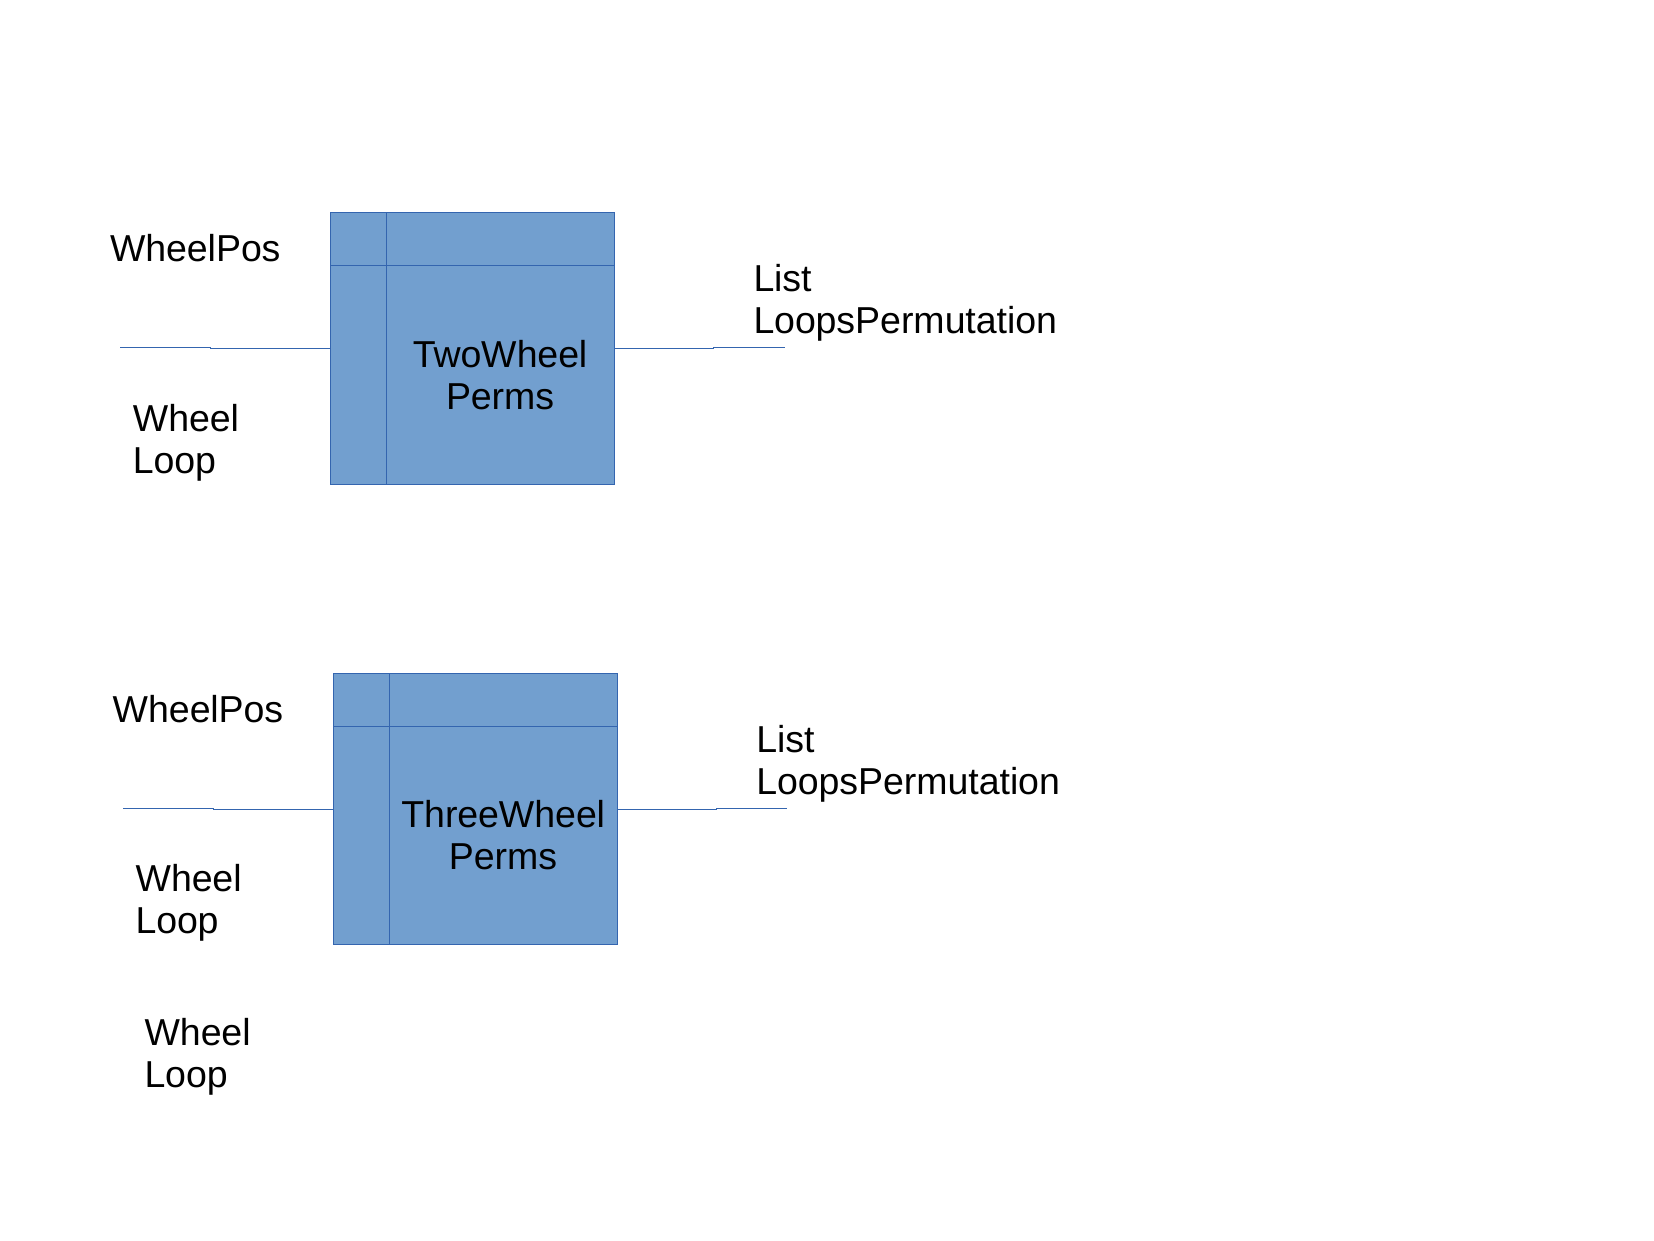

TwoWheel
Perms
WheelPos
List
LoopsPermutation
WheelLoop
ThreeWheel
Perms
WheelPos
List
LoopsPermutation
WheelLoop
WheelLoop